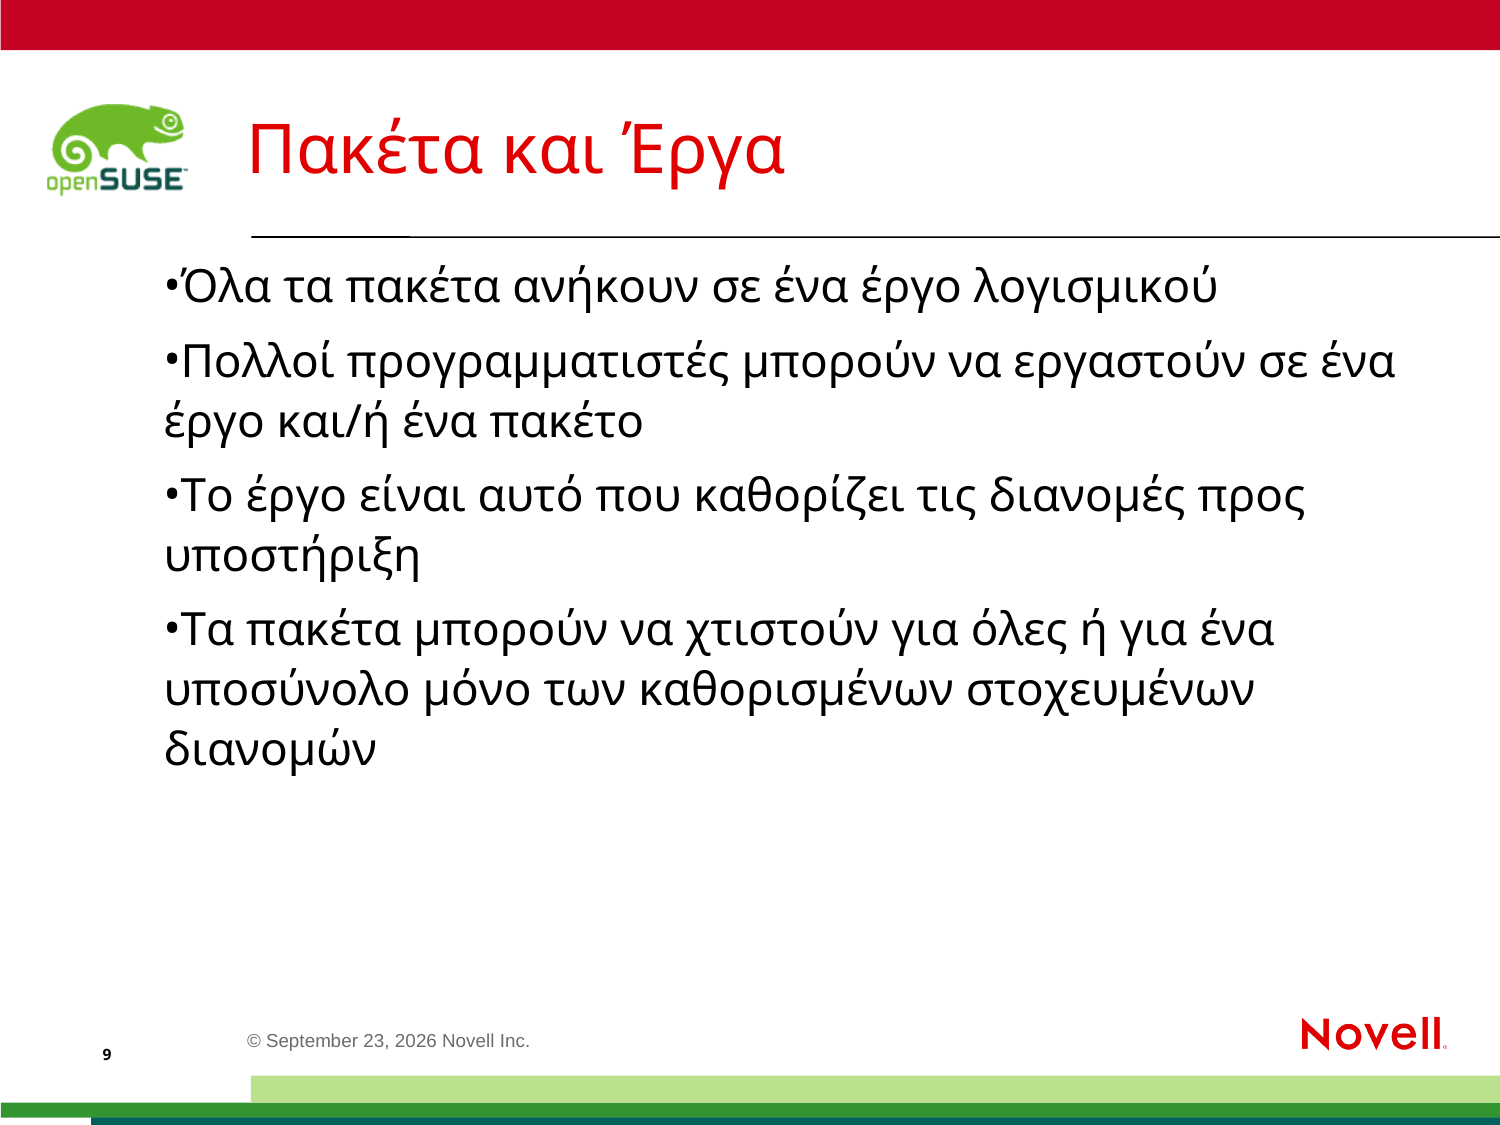

# Πακέτα και Έργα
Όλα τα πακέτα ανήκουν σε ένα έργο λογισμικού
Πολλοί προγραμματιστές μπορούν να εργαστούν σε ένα έργο και/ή ένα πακέτο
Το έργο είναι αυτό που καθορίζει τις διανομές προς υποστήριξη
Τα πακέτα μπορούν να χτιστούν για όλες ή για ένα υποσύνολο μόνο των καθορισμένων στοχευμένων διανομών